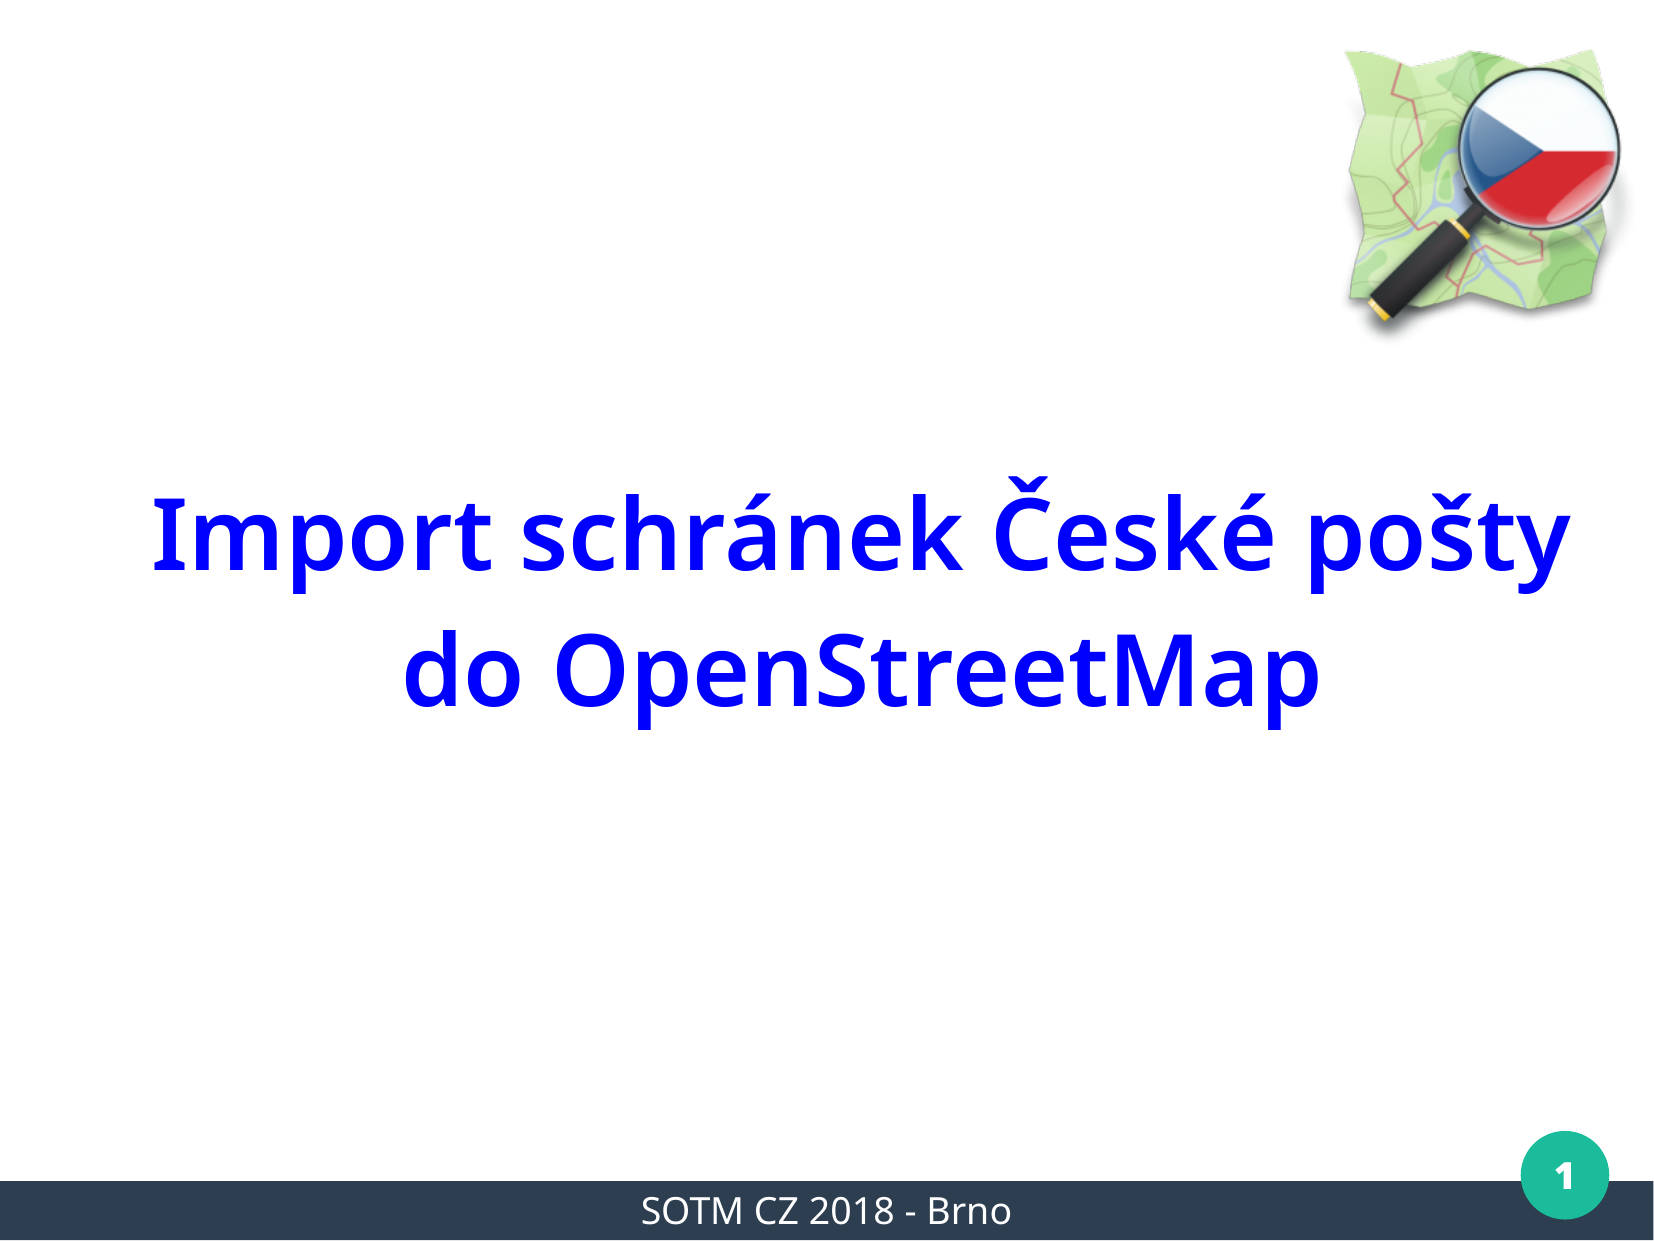

# Import schránek České pošty do OpenStreetMap
1
SOTM CZ 2018 - Brno